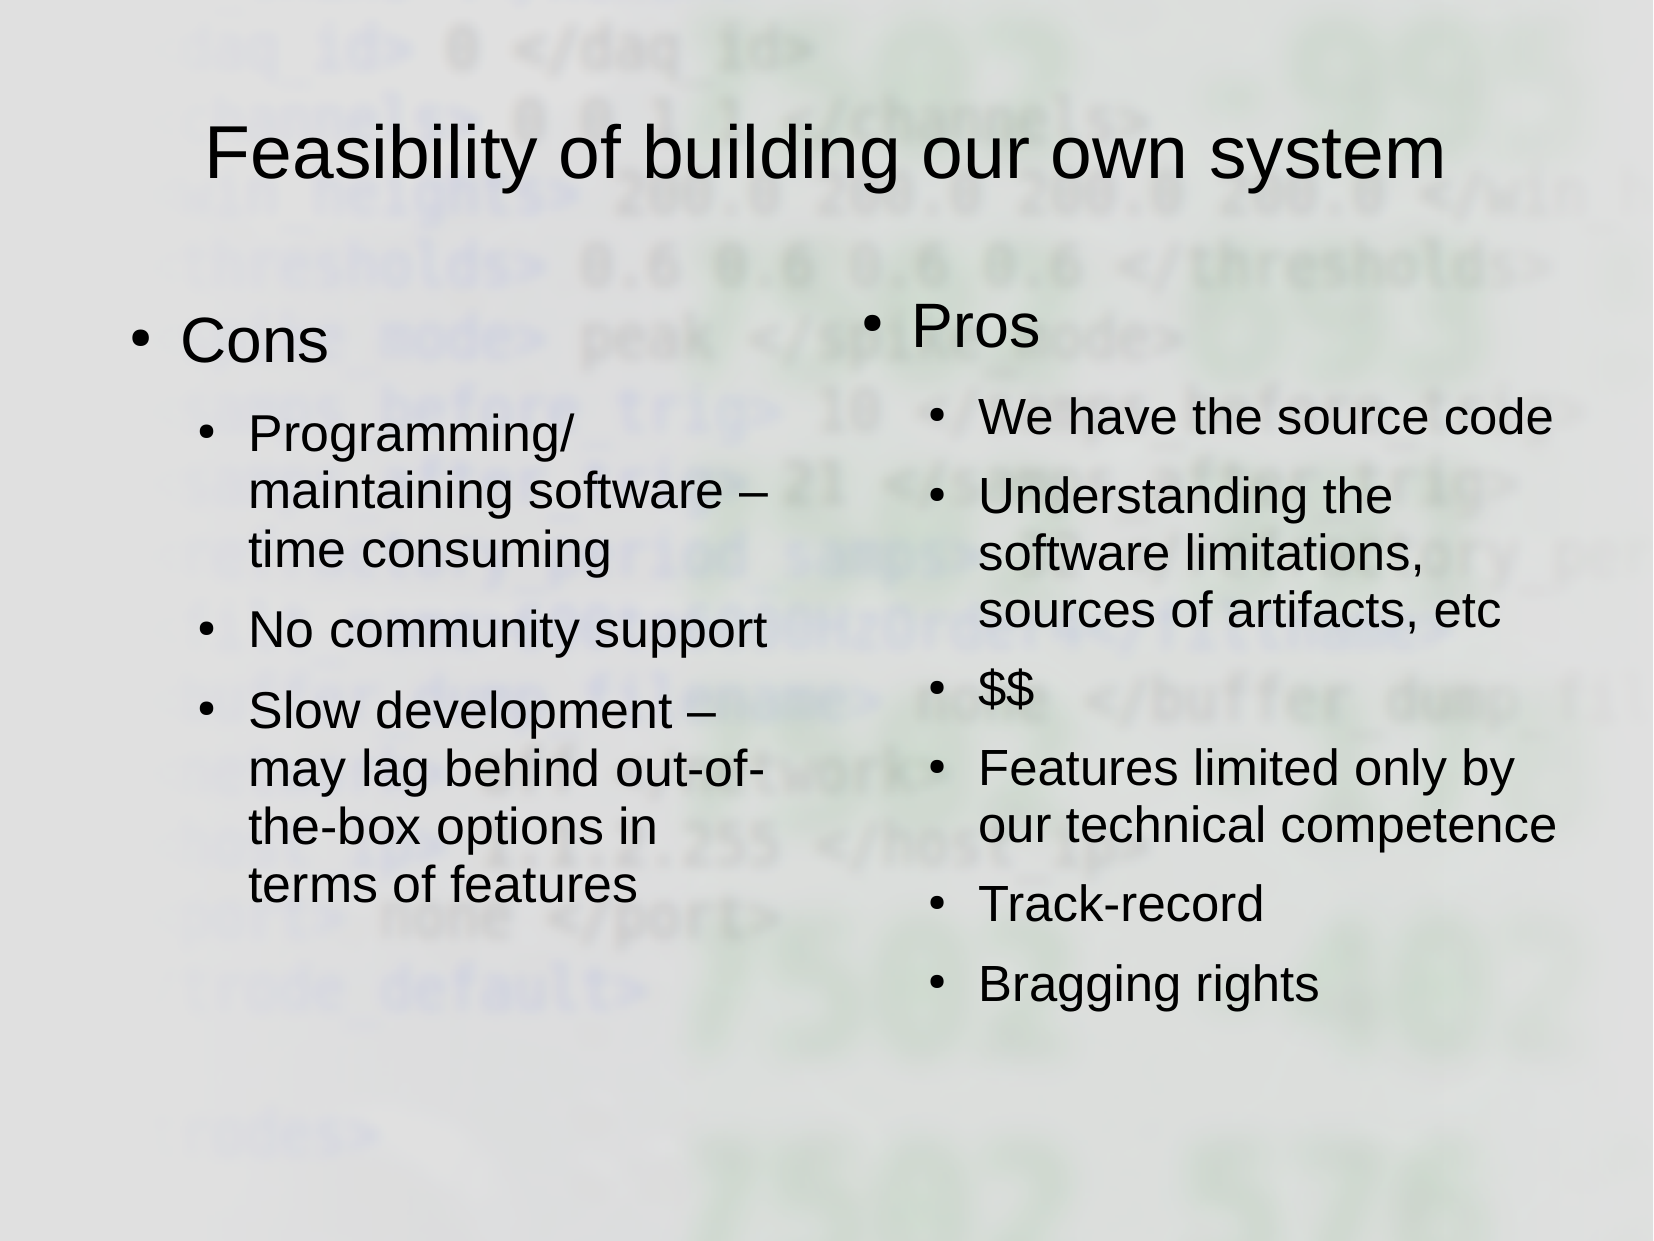

# Feasibility of building our own system
Pros
We have the source code
Understanding the software limitations, sources of artifacts, etc
$$
Features limited only by our technical competence
Track-record
Bragging rights
Cons
Programming/maintaining software – time consuming
No community support
Slow development – may lag behind out-of-the-box options in terms of features